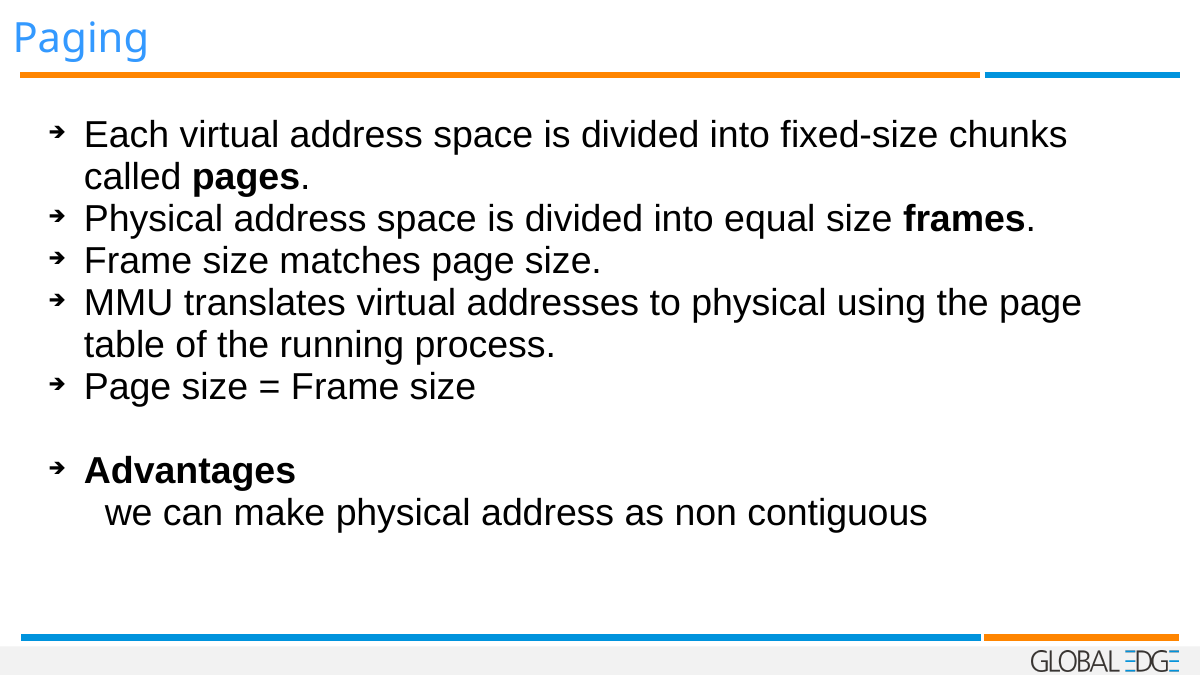

# Paging
Each virtual address space is divided into fixed-size chunks called pages.
Physical address space is divided into equal size frames.
Frame size matches page size.
MMU translates virtual addresses to physical using the page table of the running process.
Page size = Frame size
Advantages
 we can make physical address as non contiguous